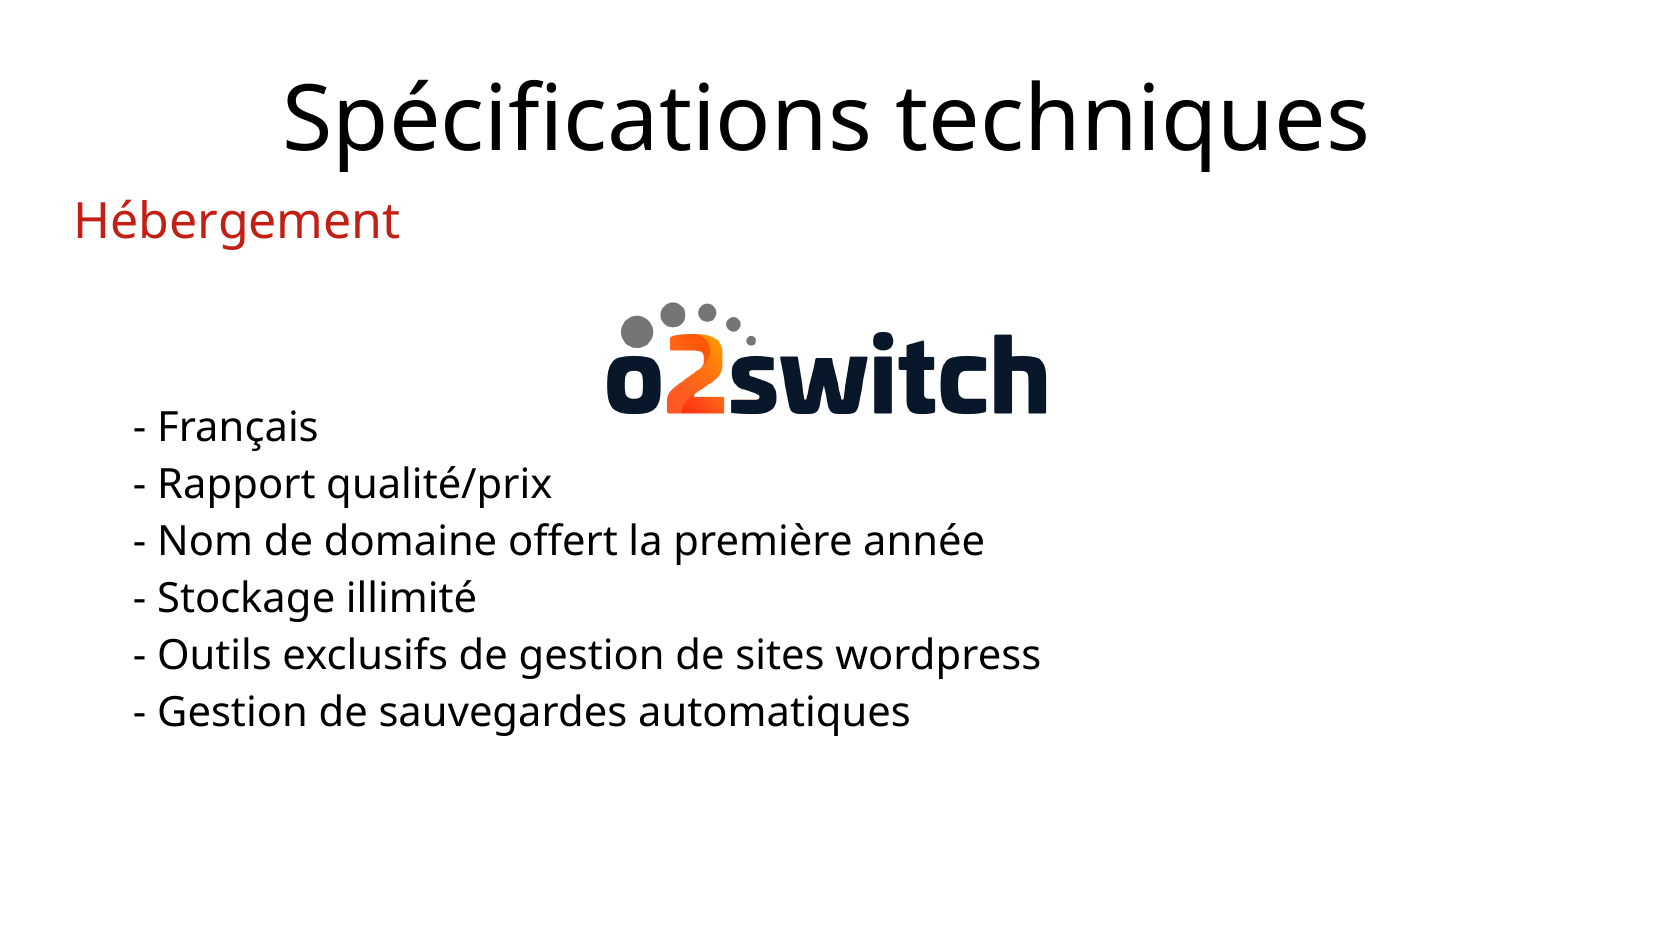

# Spécifications techniques
Hébergement
- Français
- Rapport qualité/prix
- Nom de domaine offert la première année
- Stockage illimité
- Outils exclusifs de gestion de sites wordpress
- Gestion de sauvegardes automatiques